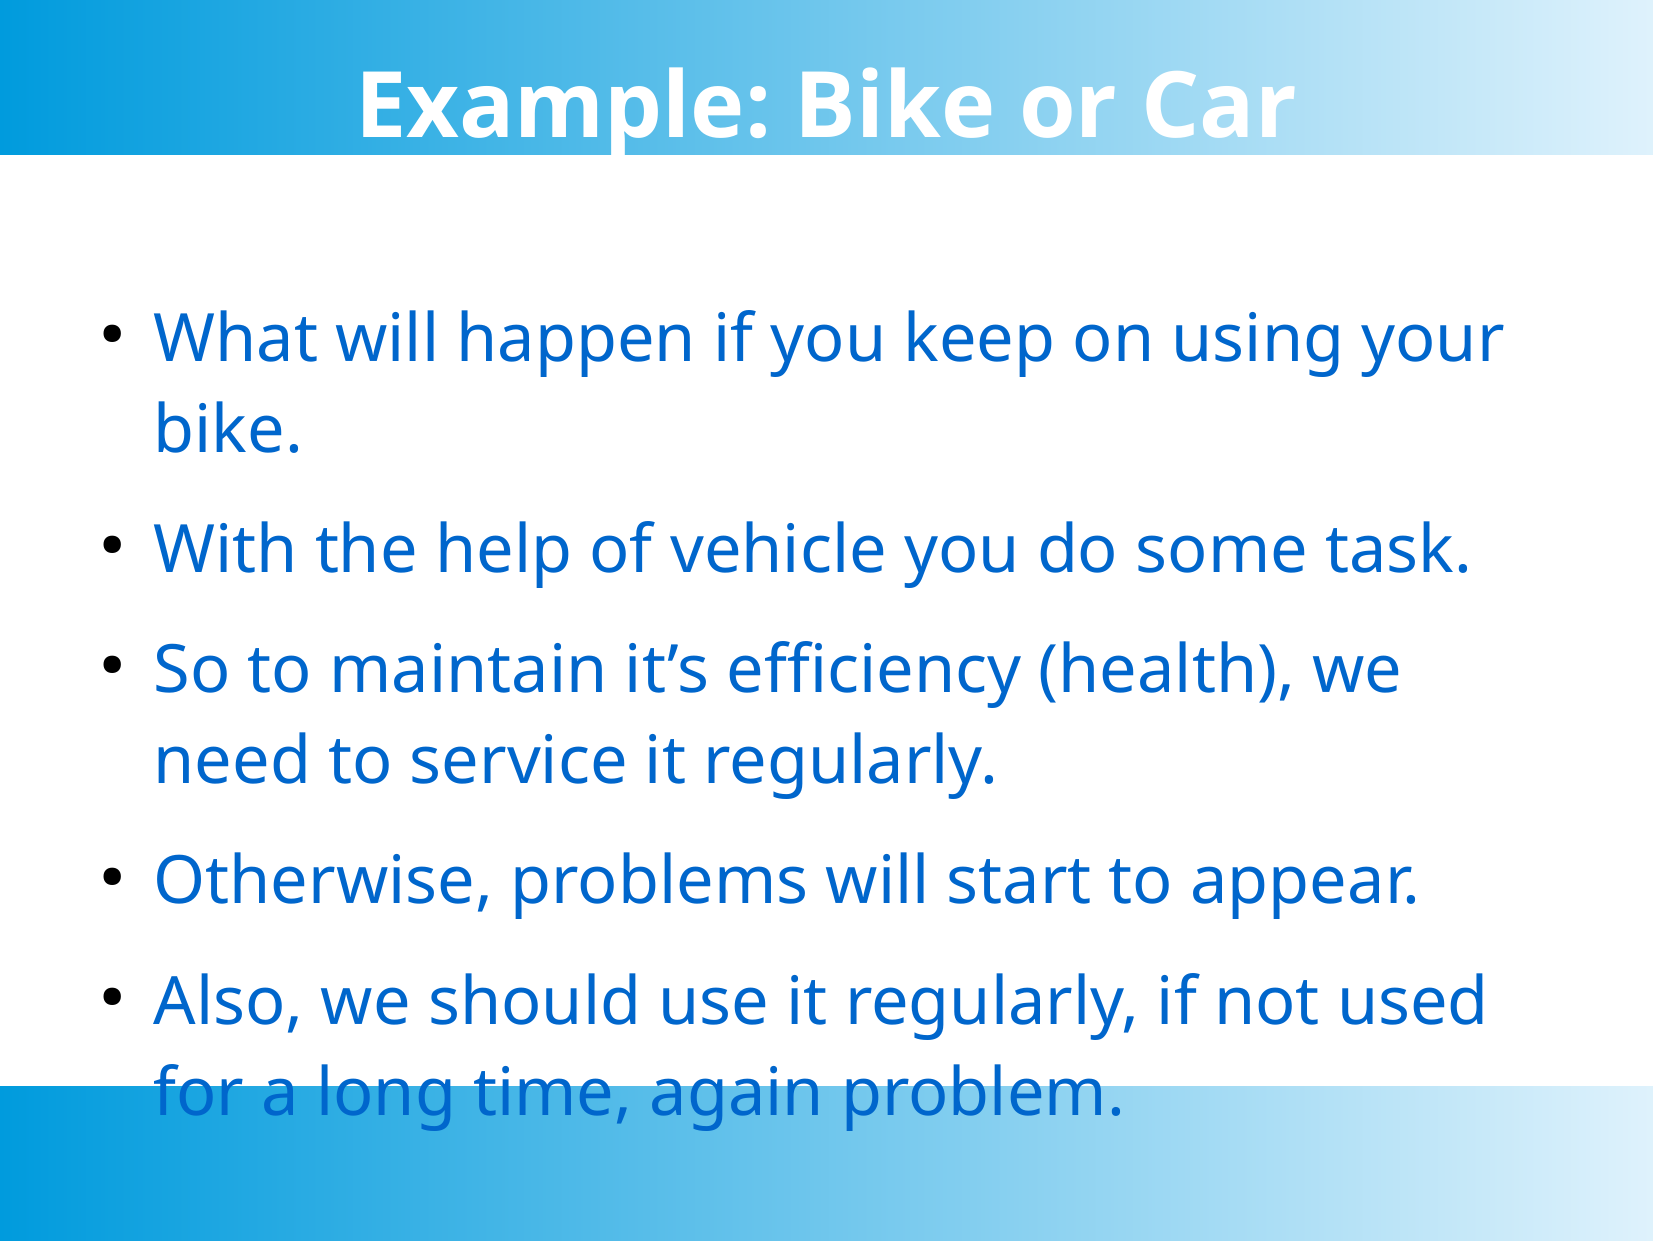

# Example: Bike or Car
What will happen if you keep on using your bike.
With the help of vehicle you do some task.
So to maintain it’s efficiency (health), we need to service it regularly.
Otherwise, problems will start to appear.
Also, we should use it regularly, if not used for a long time, again problem.